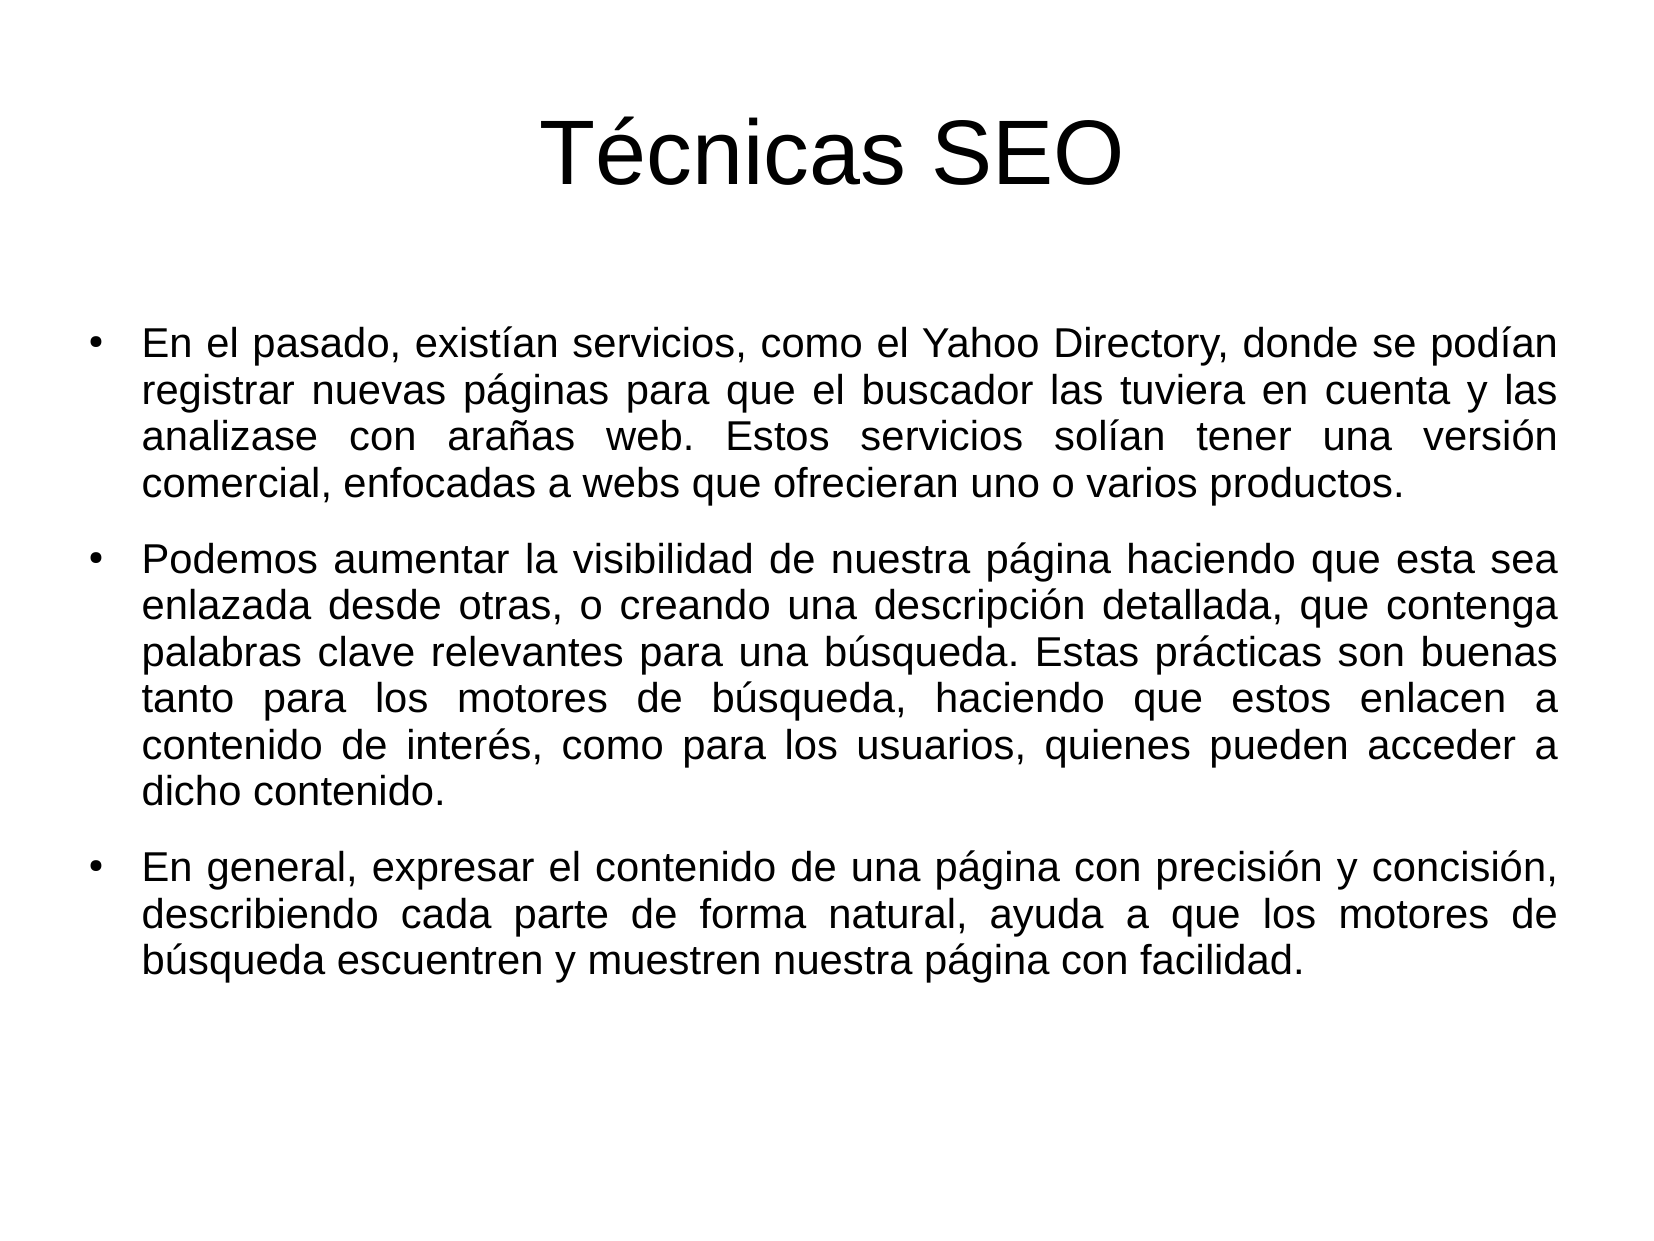

# Técnicas SEO
En el pasado, existían servicios, como el Yahoo Directory, donde se podían registrar nuevas páginas para que el buscador las tuviera en cuenta y las analizase con arañas web. Estos servicios solían tener una versión comercial, enfocadas a webs que ofrecieran uno o varios productos.
Podemos aumentar la visibilidad de nuestra página haciendo que esta sea enlazada desde otras, o creando una descripción detallada, que contenga palabras clave relevantes para una búsqueda. Estas prácticas son buenas tanto para los motores de búsqueda, haciendo que estos enlacen a contenido de interés, como para los usuarios, quienes pueden acceder a dicho contenido.
En general, expresar el contenido de una página con precisión y concisión, describiendo cada parte de forma natural, ayuda a que los motores de búsqueda escuentren y muestren nuestra página con facilidad.